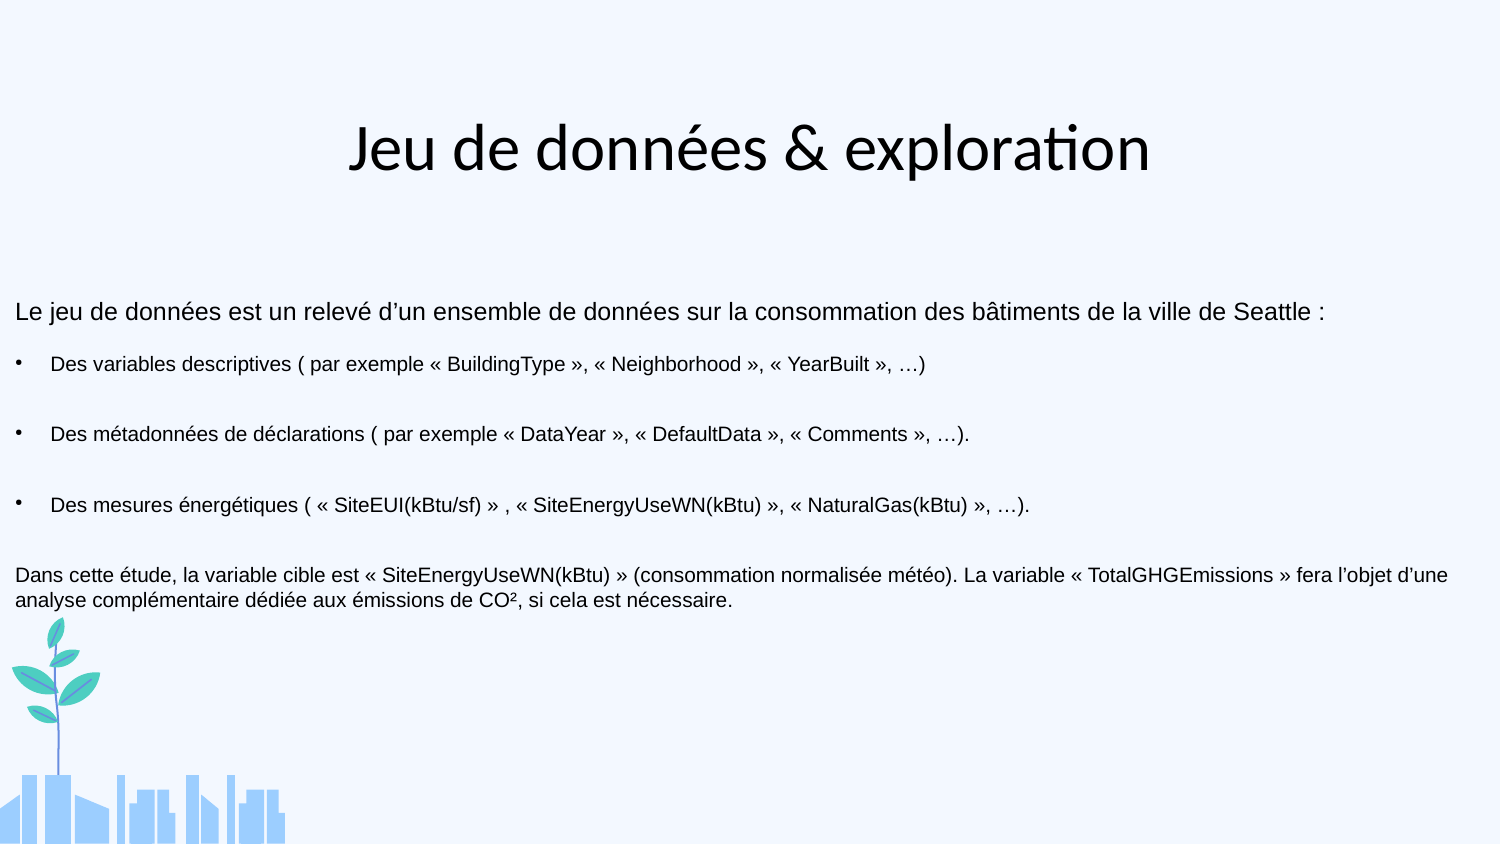

# Jeu de données & exploration
Le jeu de données est un relevé d’un ensemble de données sur la consommation des bâtiments de la ville de Seattle :
Des variables descriptives ( par exemple « BuildingType », « Neighborhood », « YearBuilt », …)
Des métadonnées de déclarations ( par exemple « DataYear », « DefaultData », « Comments », …).
Des mesures énergétiques ( « SiteEUI(kBtu/sf) » , « SiteEnergyUseWN(kBtu) », « NaturalGas(kBtu) », …).
Dans cette étude, la variable cible est « SiteEnergyUseWN(kBtu) » (consommation normalisée météo). La variable « TotalGHGEmissions » fera l’objet d’une analyse complémentaire dédiée aux émissions de CO², si cela est nécessaire.